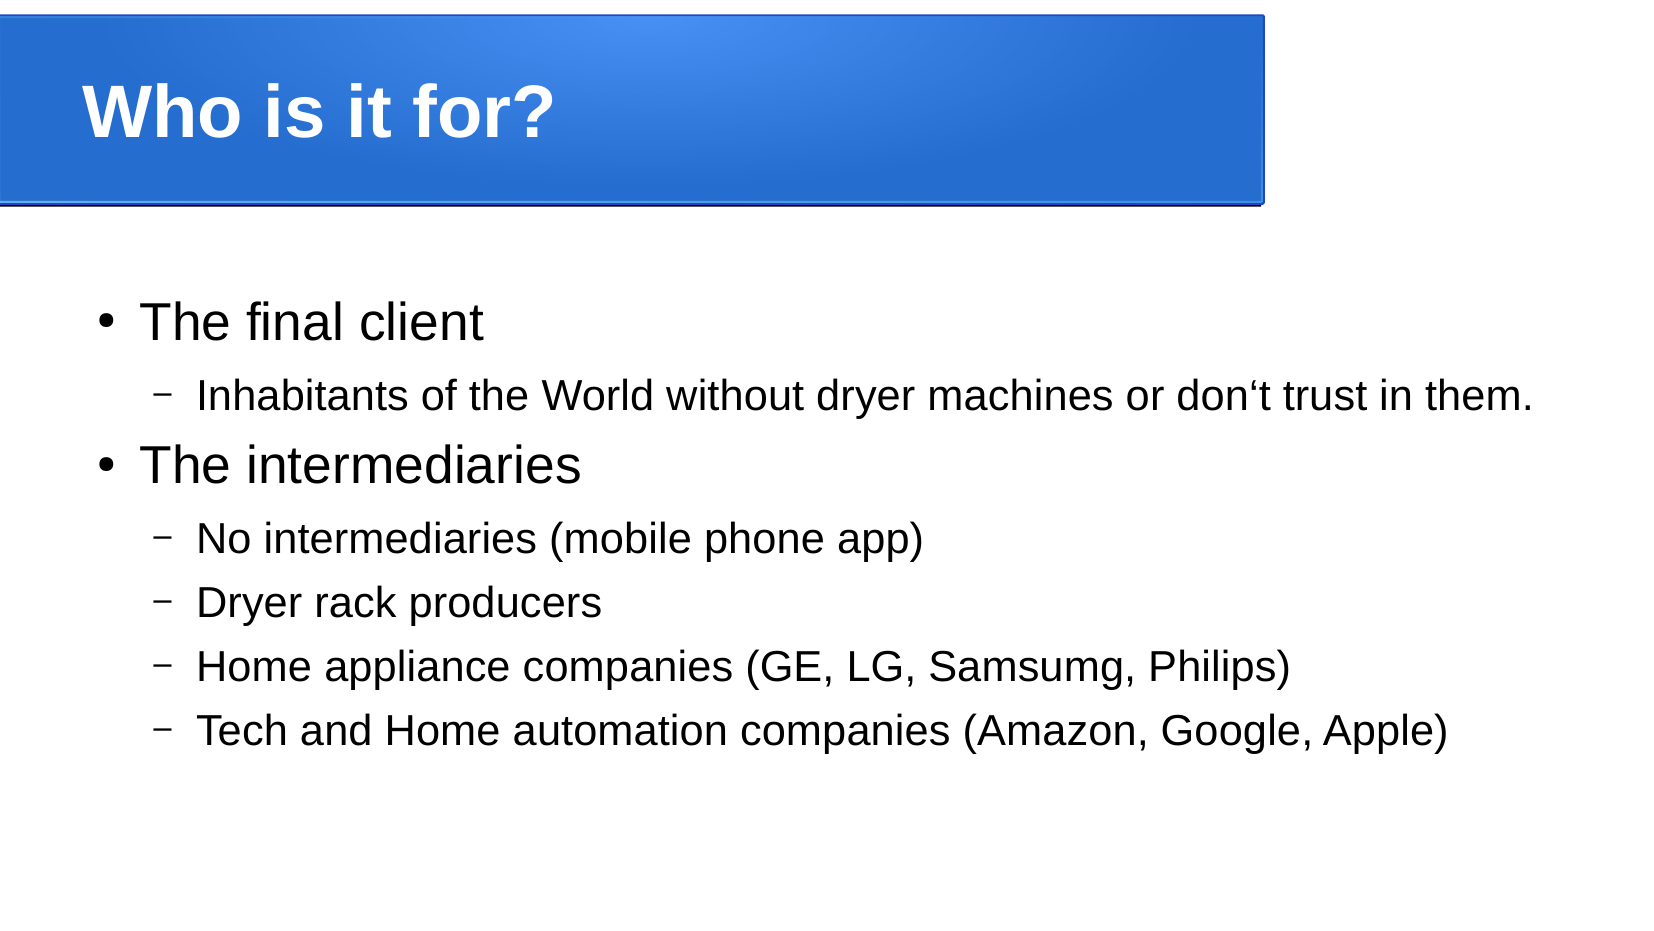

# Who is it for?
The final client
Inhabitants of the World without dryer machines or don‘t trust in them.
The intermediaries
No intermediaries (mobile phone app)
Dryer rack producers
Home appliance companies (GE, LG, Samsumg, Philips)
Tech and Home automation companies (Amazon, Google, Apple)